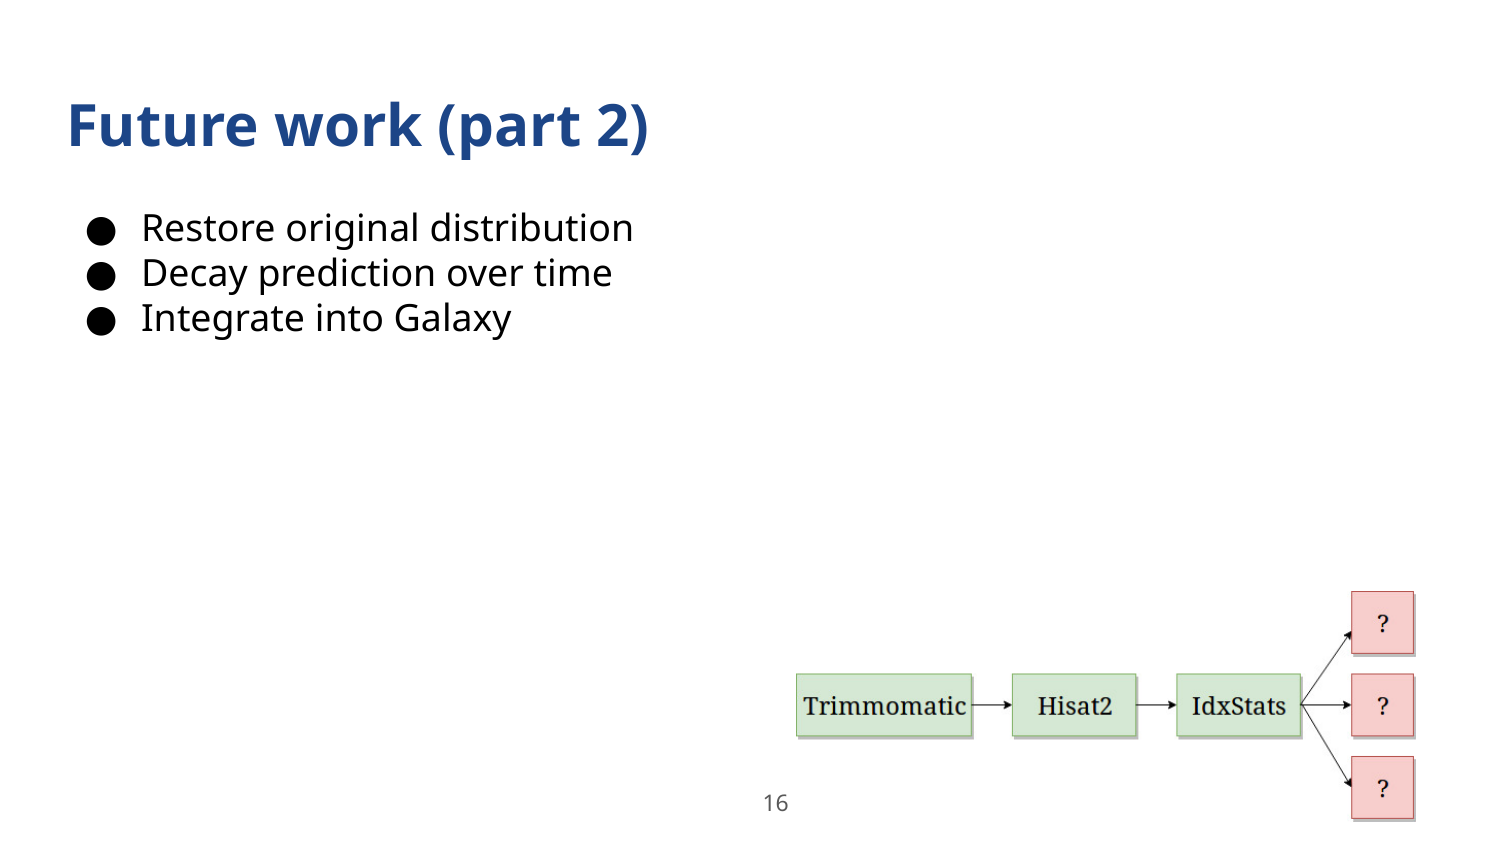

# Future work (part 2)
Restore original distribution
Decay prediction over time
Integrate into Galaxy